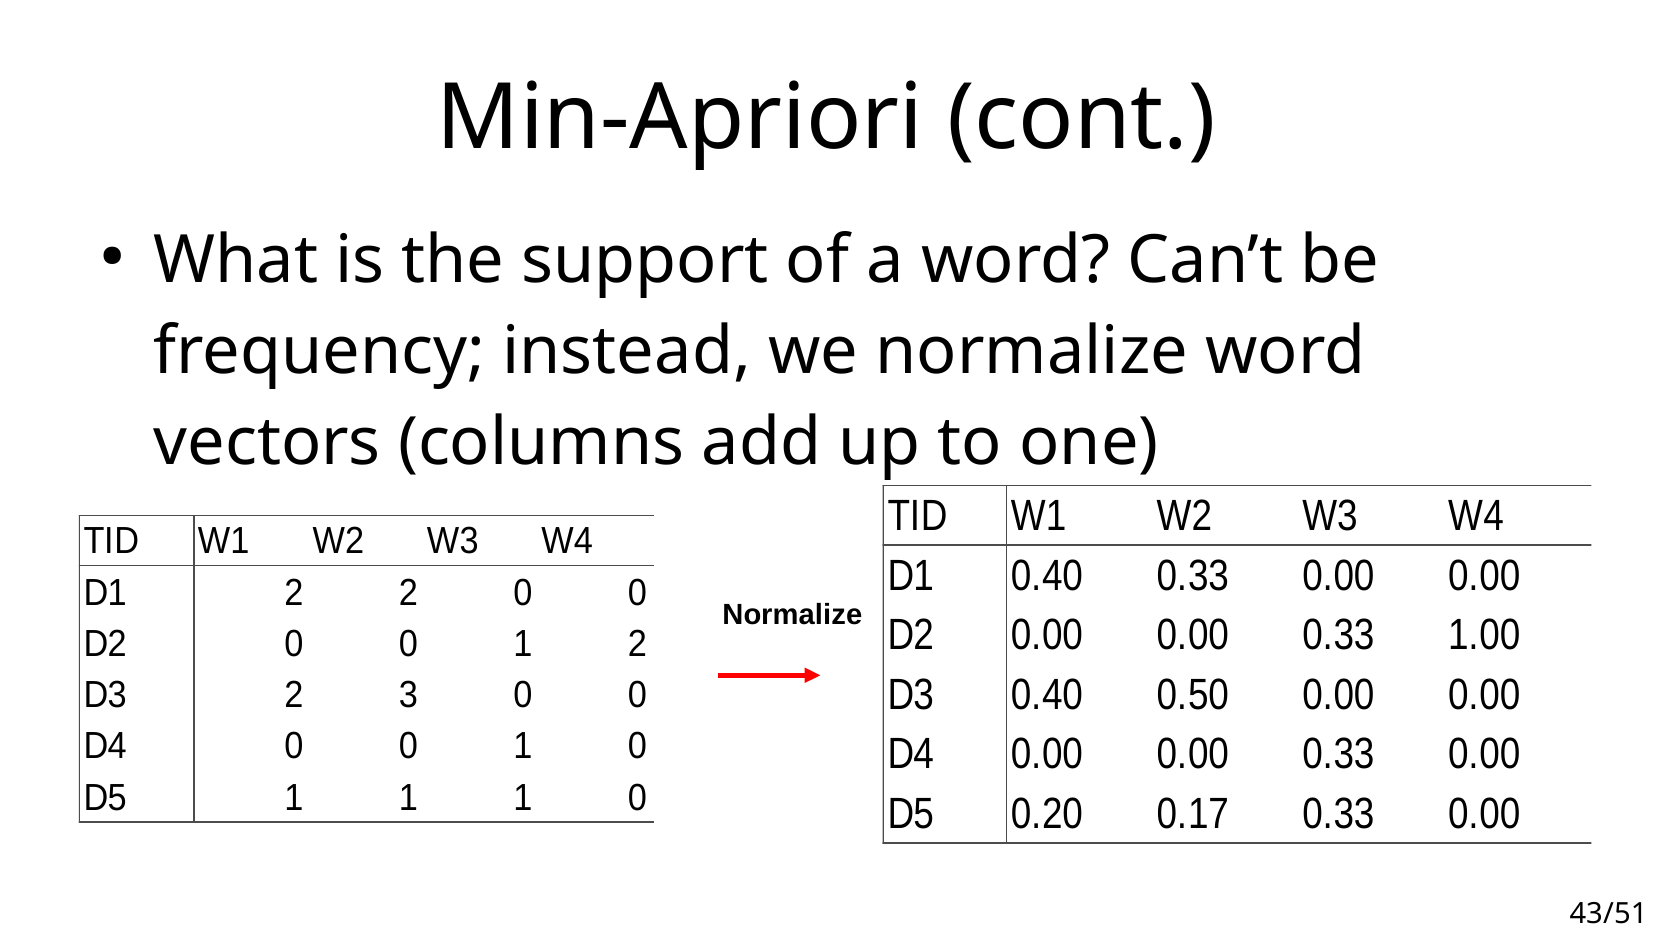

# Min-Apriori (cont.)
What is the support of a word? Can’t be frequency; instead, we normalize word vectors (columns add up to one)
Normalize
43